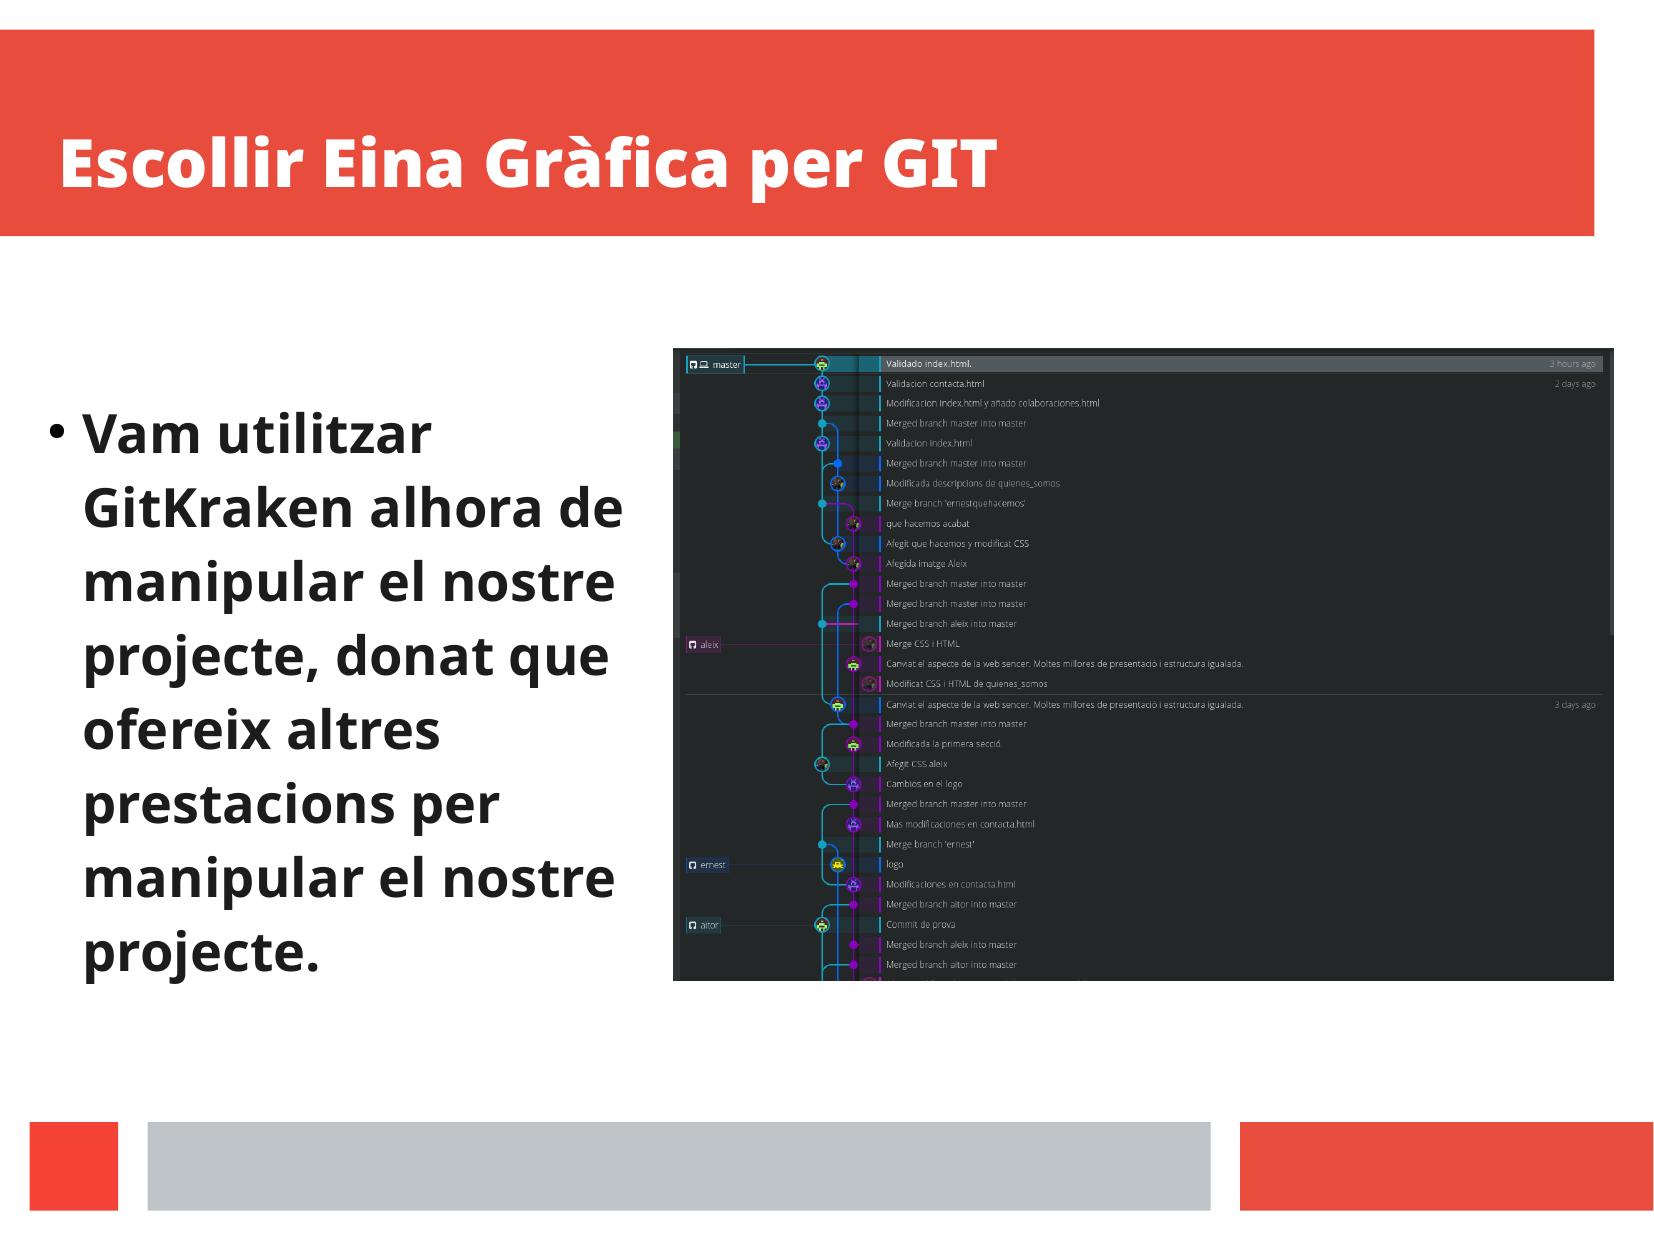

# Escollir Eina Gràfica per GIT
Vam utilitzar GitKraken alhora de manipular el nostre projecte, donat que ofereix altres prestacions per manipular el nostre projecte.